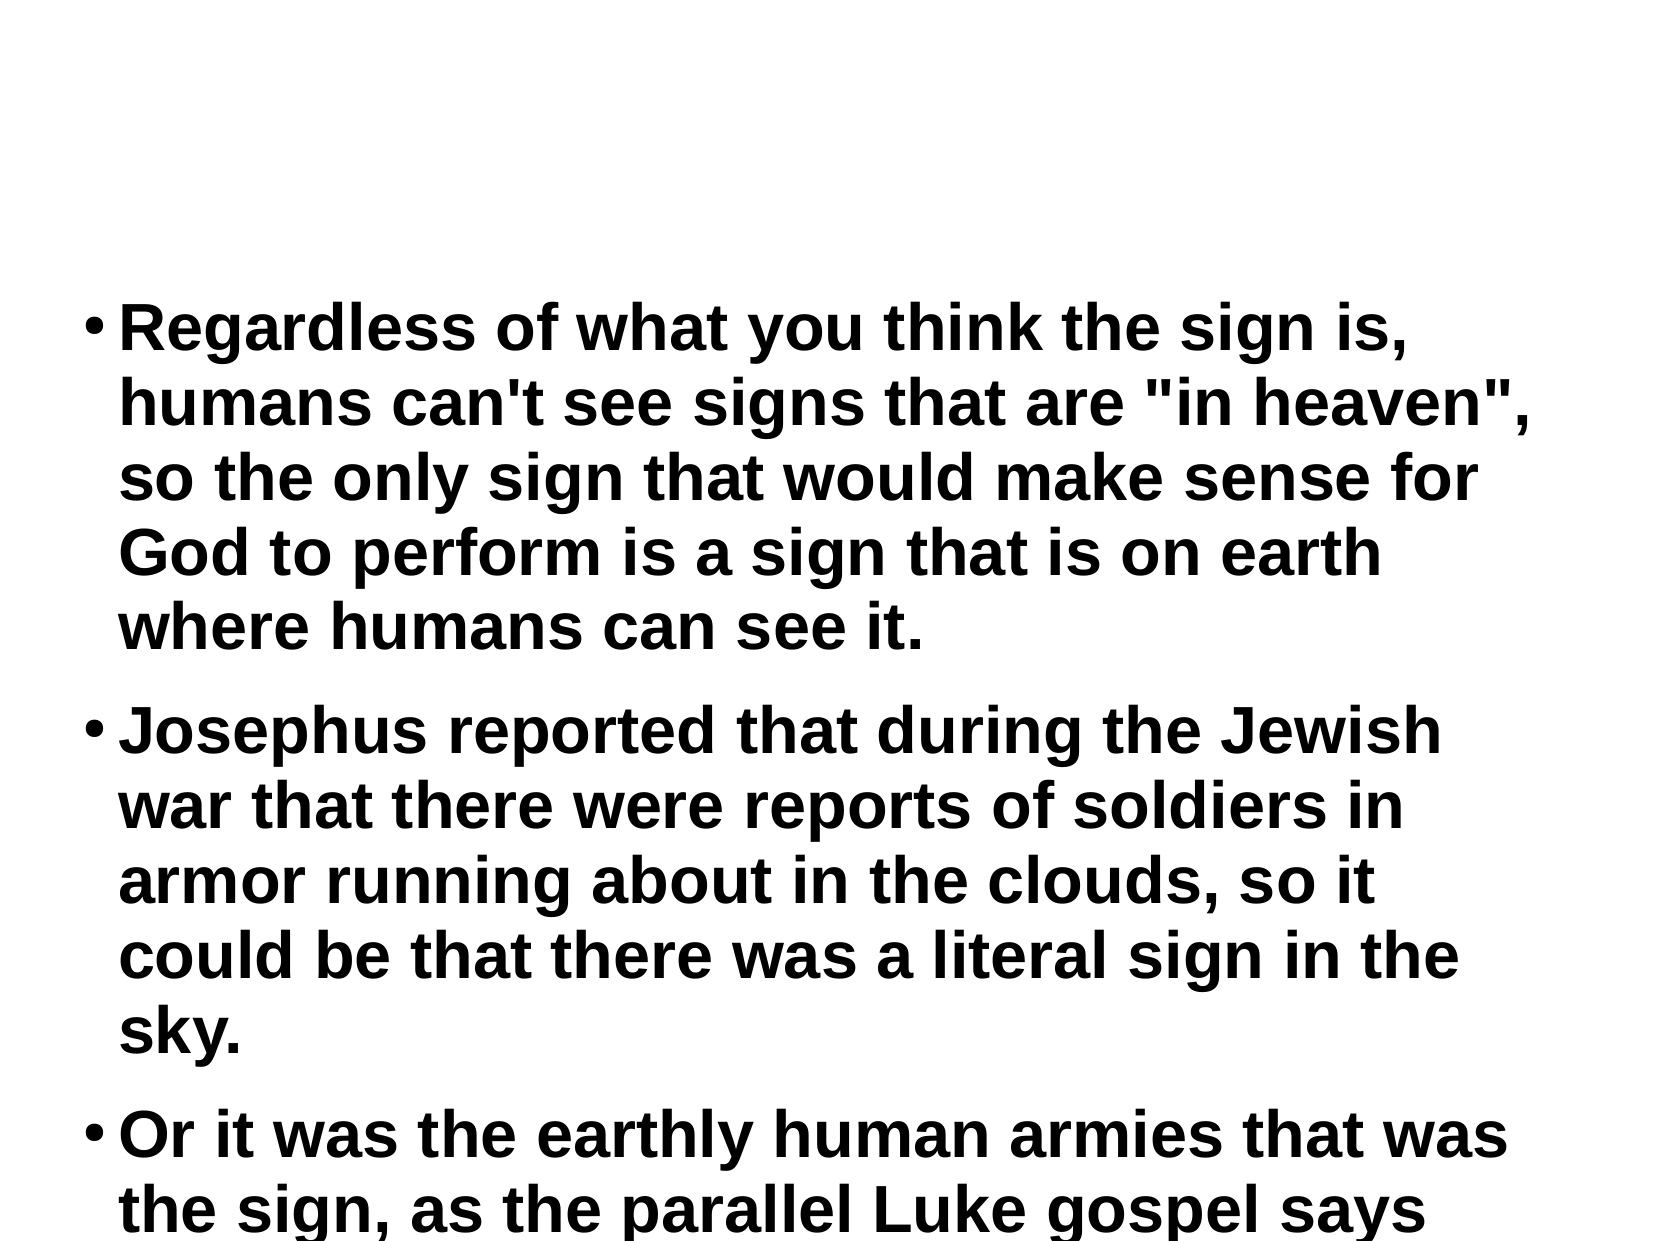

#
Regardless of what you think the sign is, humans can't see signs that are "in heaven",
so the only sign that would make sense for God to perform is a sign that is on earth where humans can see it.
Josephus reported that during the Jewish war that there were reports of soldiers in armor running about in the clouds, so it could be that there was a literal sign in the sky.
Or it was the earthly human armies that was the sign, as the parallel Luke gospel says
Or, it could be that the AD 70 Jerusalem and temple destruction would be sign that the Son of Man is seated at the right hand of the Father in Heaven, in power. This was a fulfillment of Jesus' prophecy.